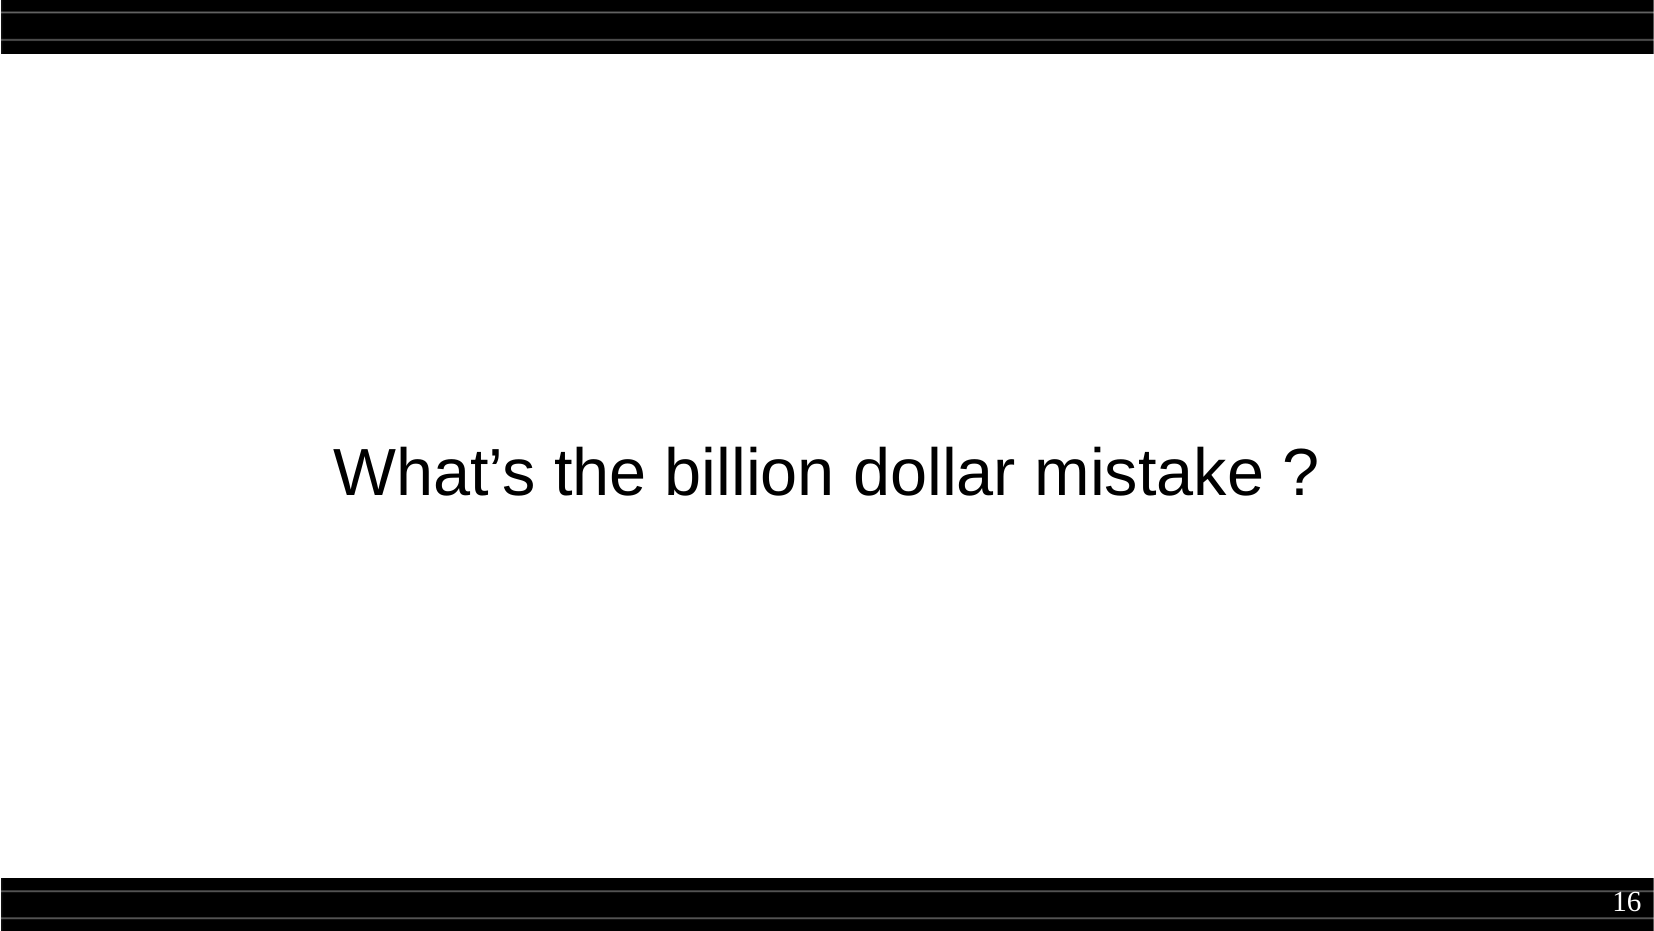

# What’s the billion dollar mistake ?